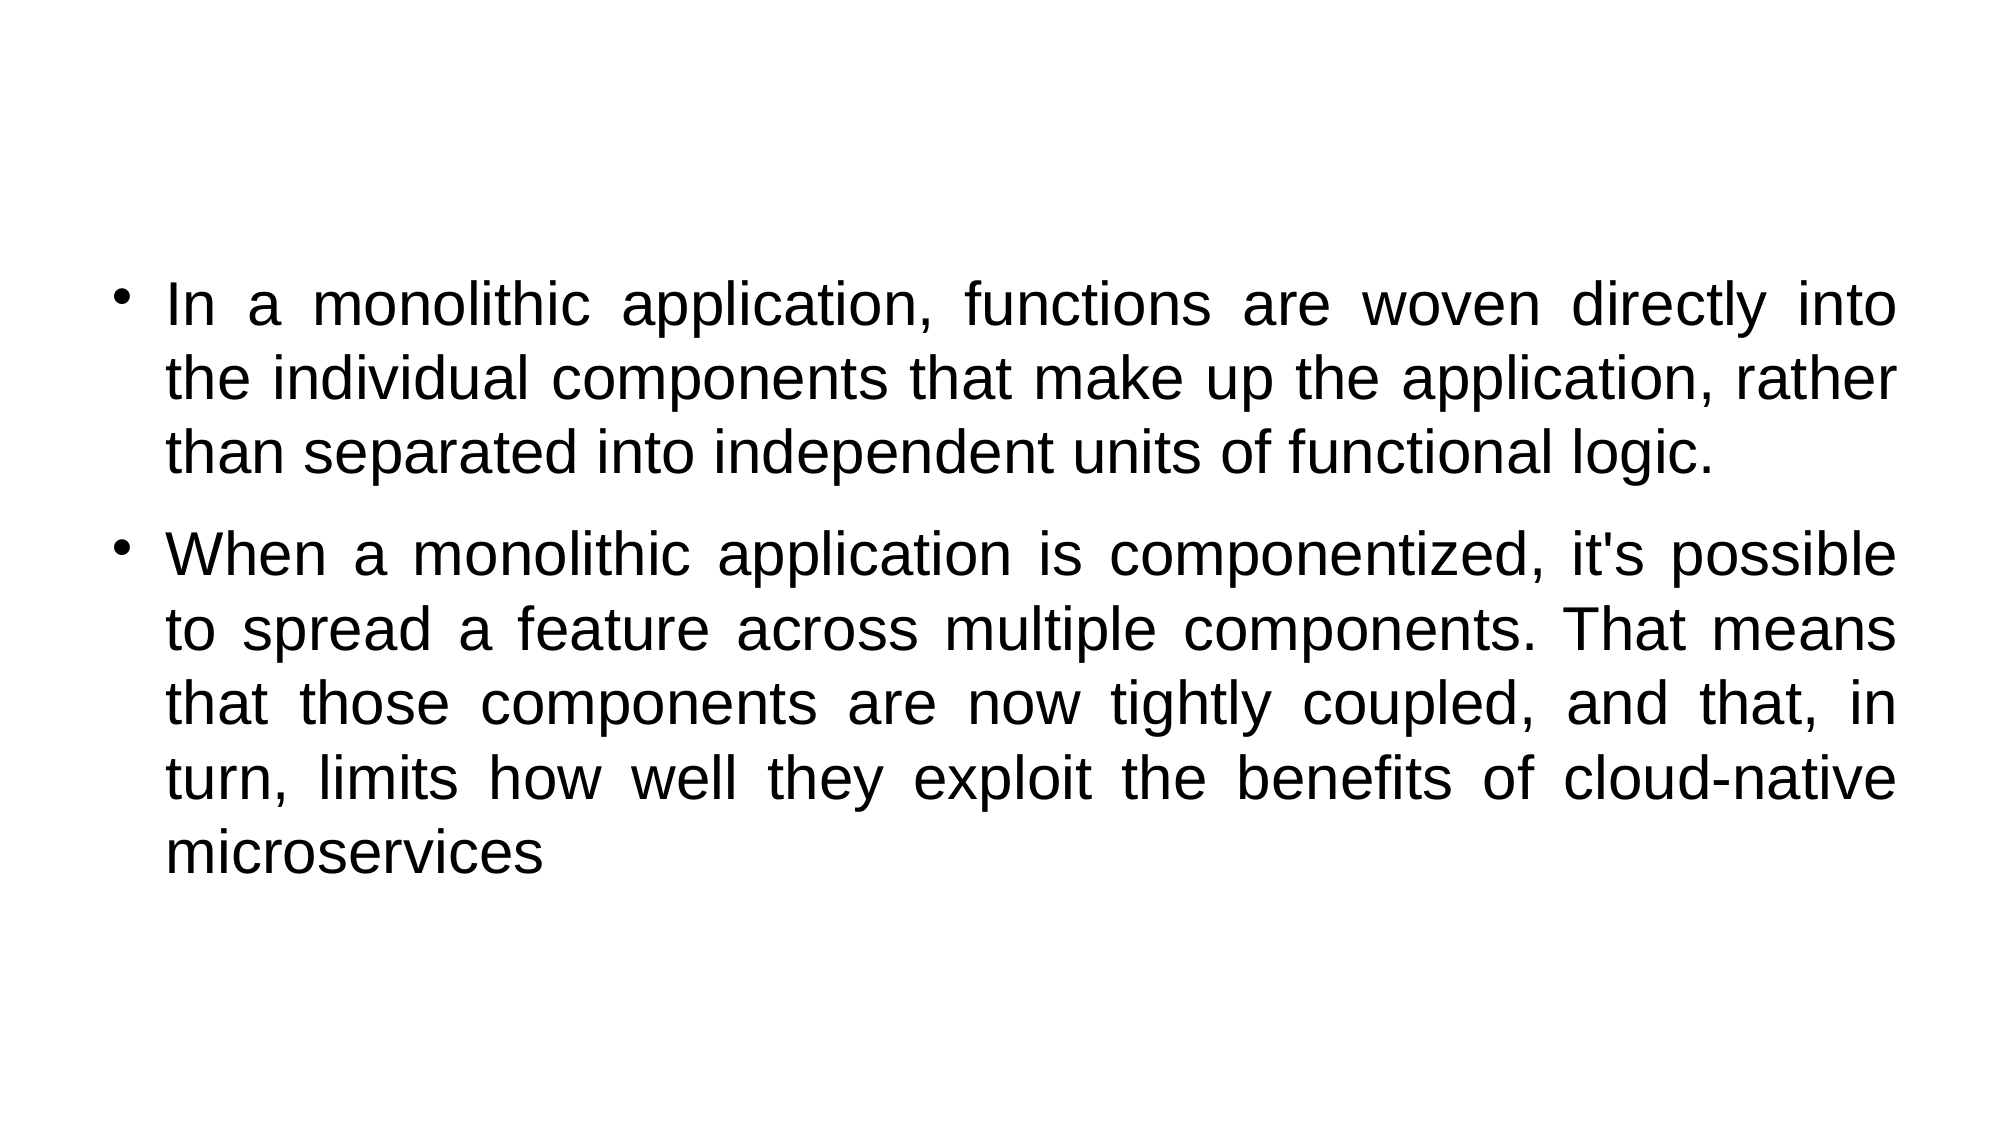

#
In a monolithic application, functions are woven directly into the individual components that make up the application, rather than separated into independent units of functional logic.
When a monolithic application is componentized, it's possible to spread a feature across multiple components. That means that those components are now tightly coupled, and that, in turn, limits how well they exploit the benefits of cloud-native microservices